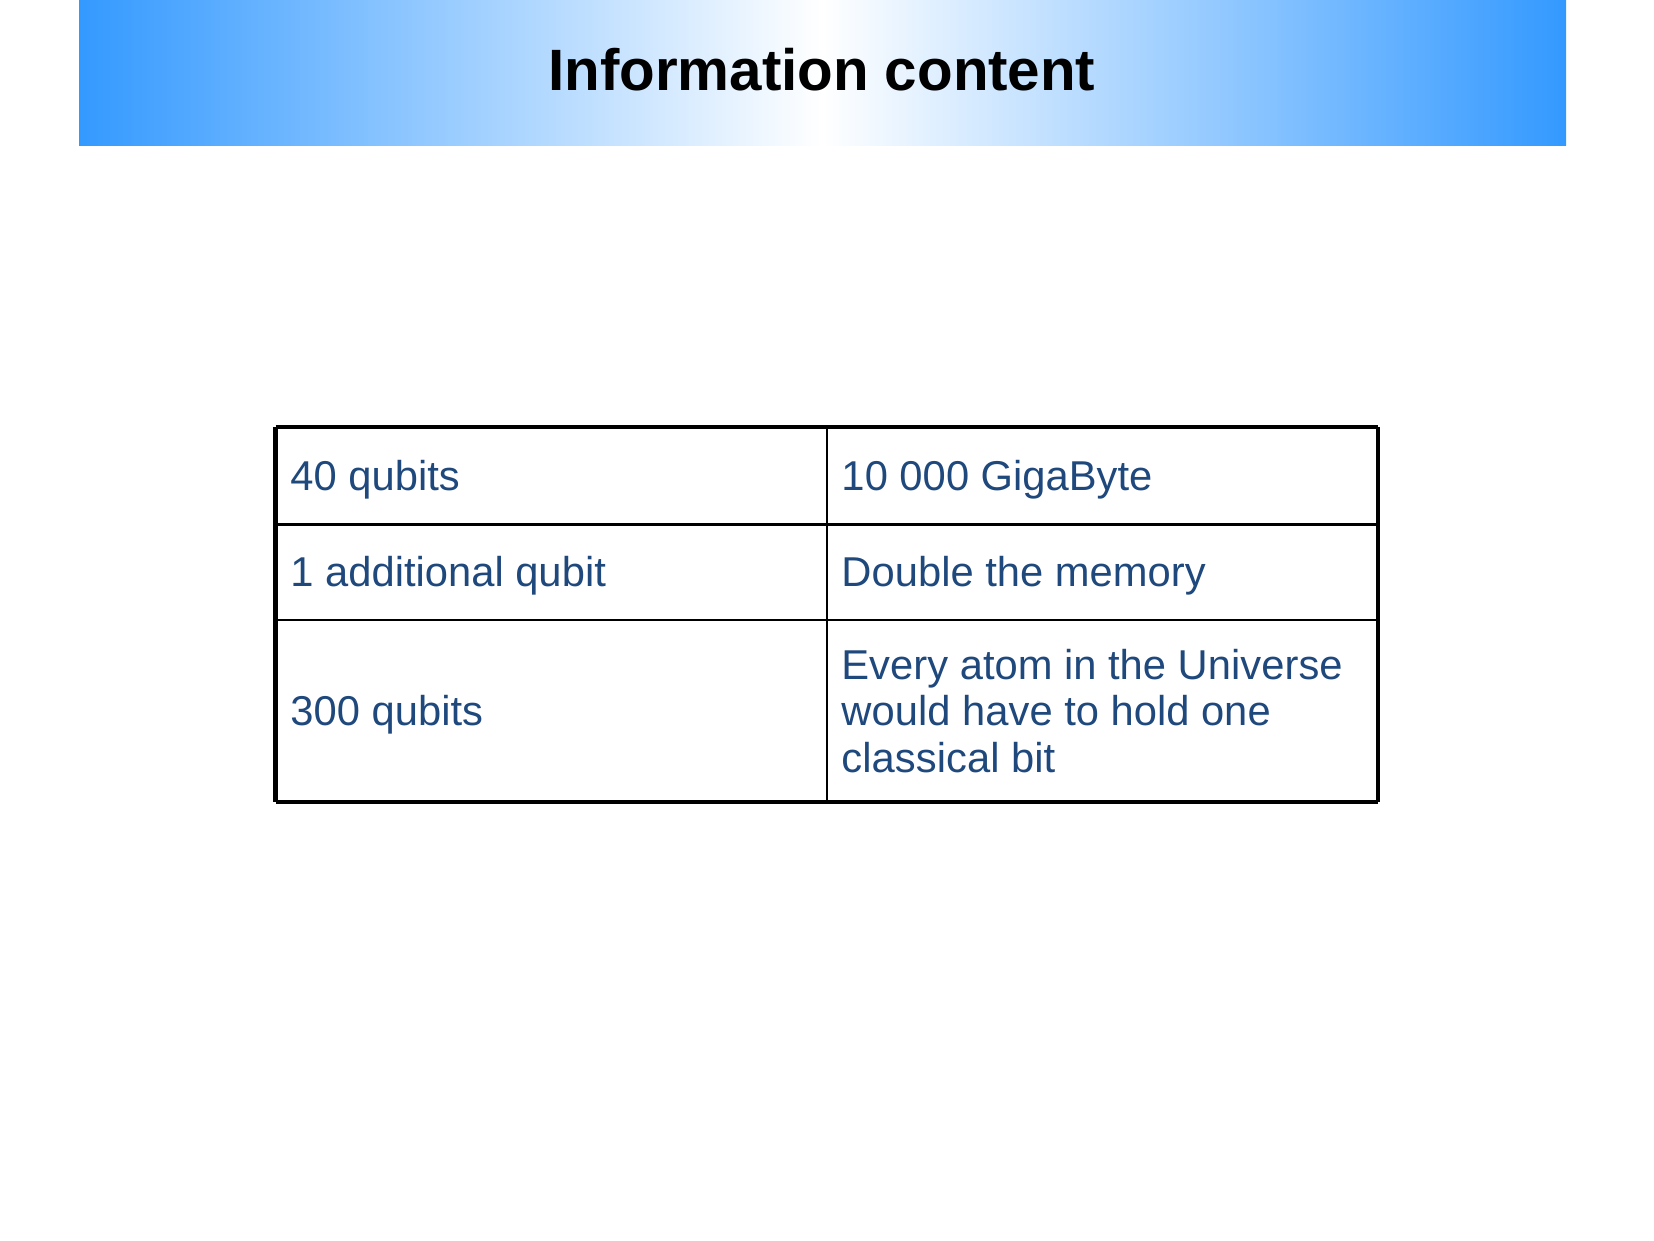

Information content
40 qubits
10 000 GigaByte
1 additional qubit
Double the memory
300 qubits
Every atom in the Universe would have to hold one classical bit